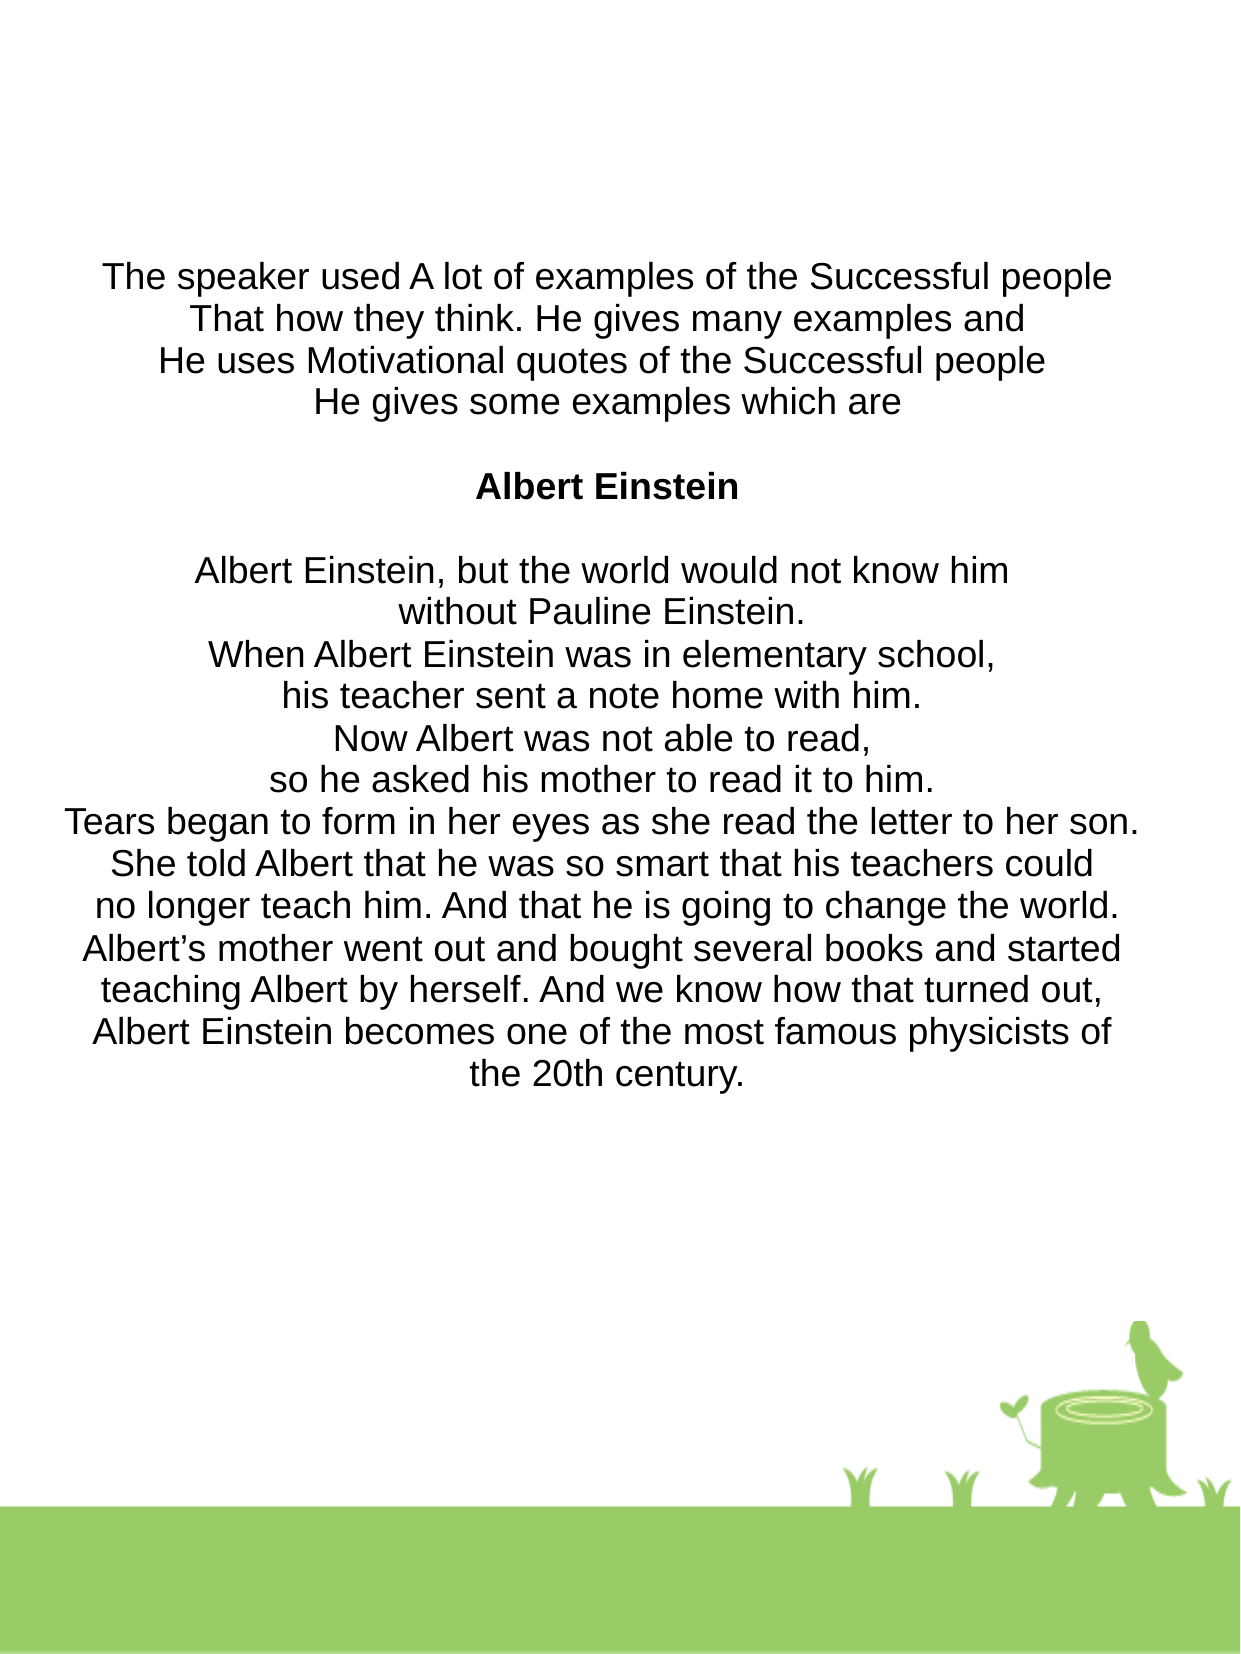

The speaker used A lot of examples of the Successful people
That how they think. He gives many examples and
He uses Motivational quotes of the Successful people
He gives some examples which are
Albert Einstein
Albert Einstein, but the world would not know him
without Pauline Einstein.
When Albert Einstein was in elementary school,
his teacher sent a note home with him.
Now Albert was not able to read,
so he asked his mother to read it to him.
Tears began to form in her eyes as she read the letter to her son.
She told Albert that he was so smart that his teachers could
no longer teach him. And that he is going to change the world.
Albert’s mother went out and bought several books and started
teaching Albert by herself. And we know how that turned out,
Albert Einstein becomes one of the most famous physicists of
the 20th century.